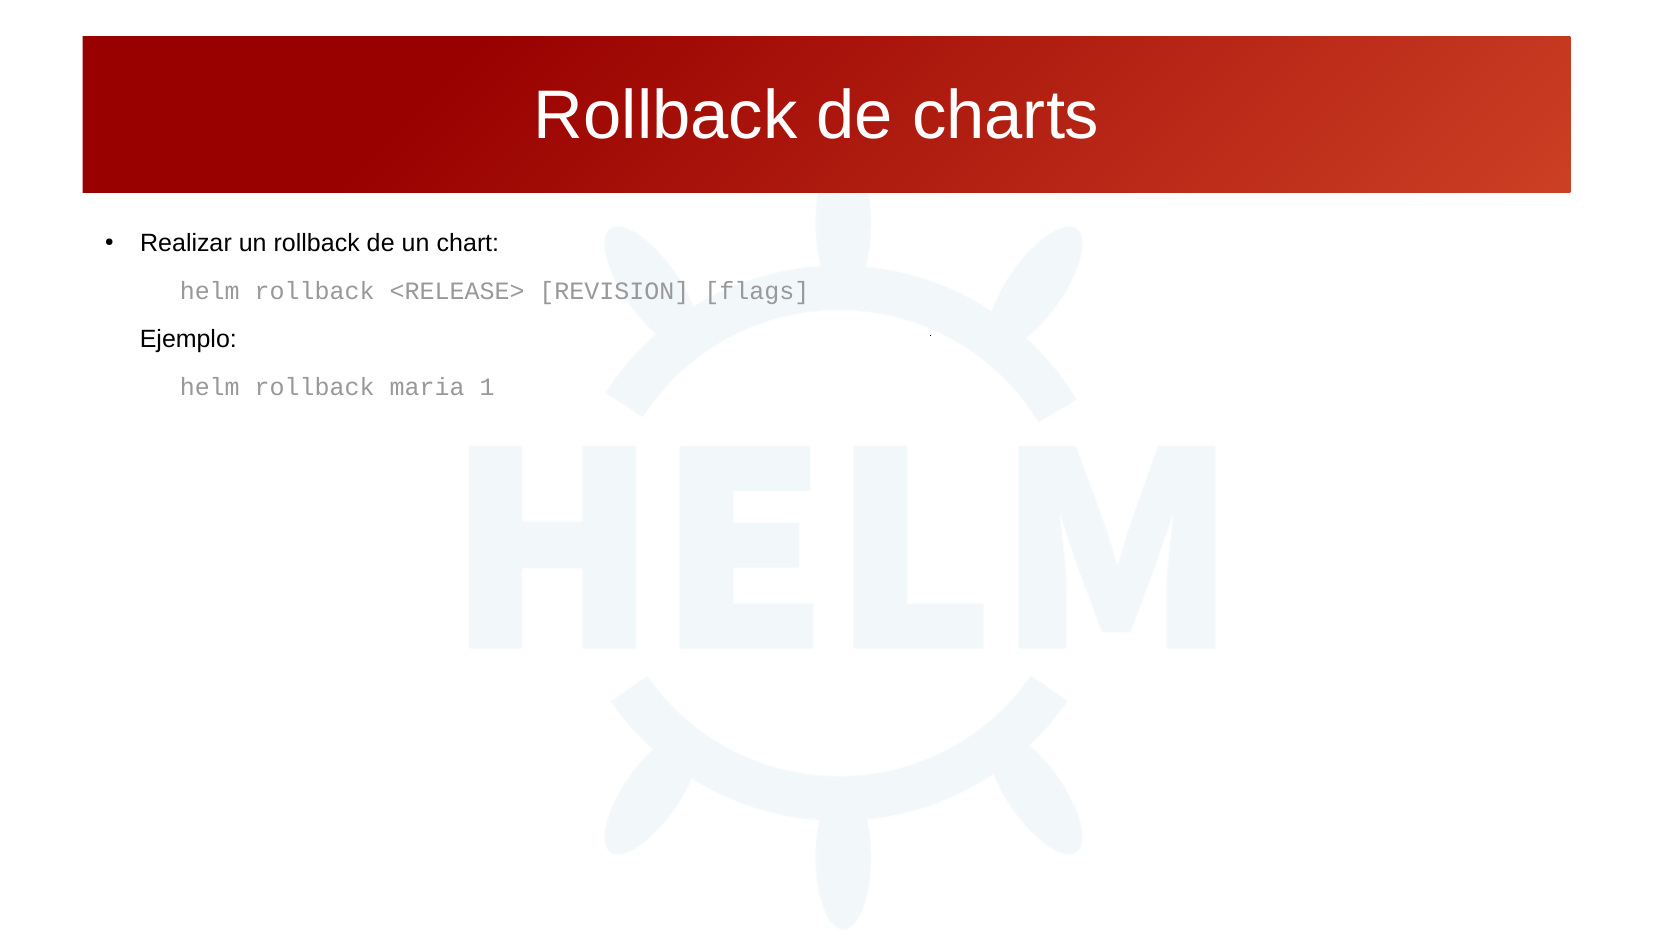

# Rollback de charts
Realizar un rollback de un chart:
	helm rollback <RELEASE> [REVISION] [flags]
 Ejemplo:
	helm rollback maria 1